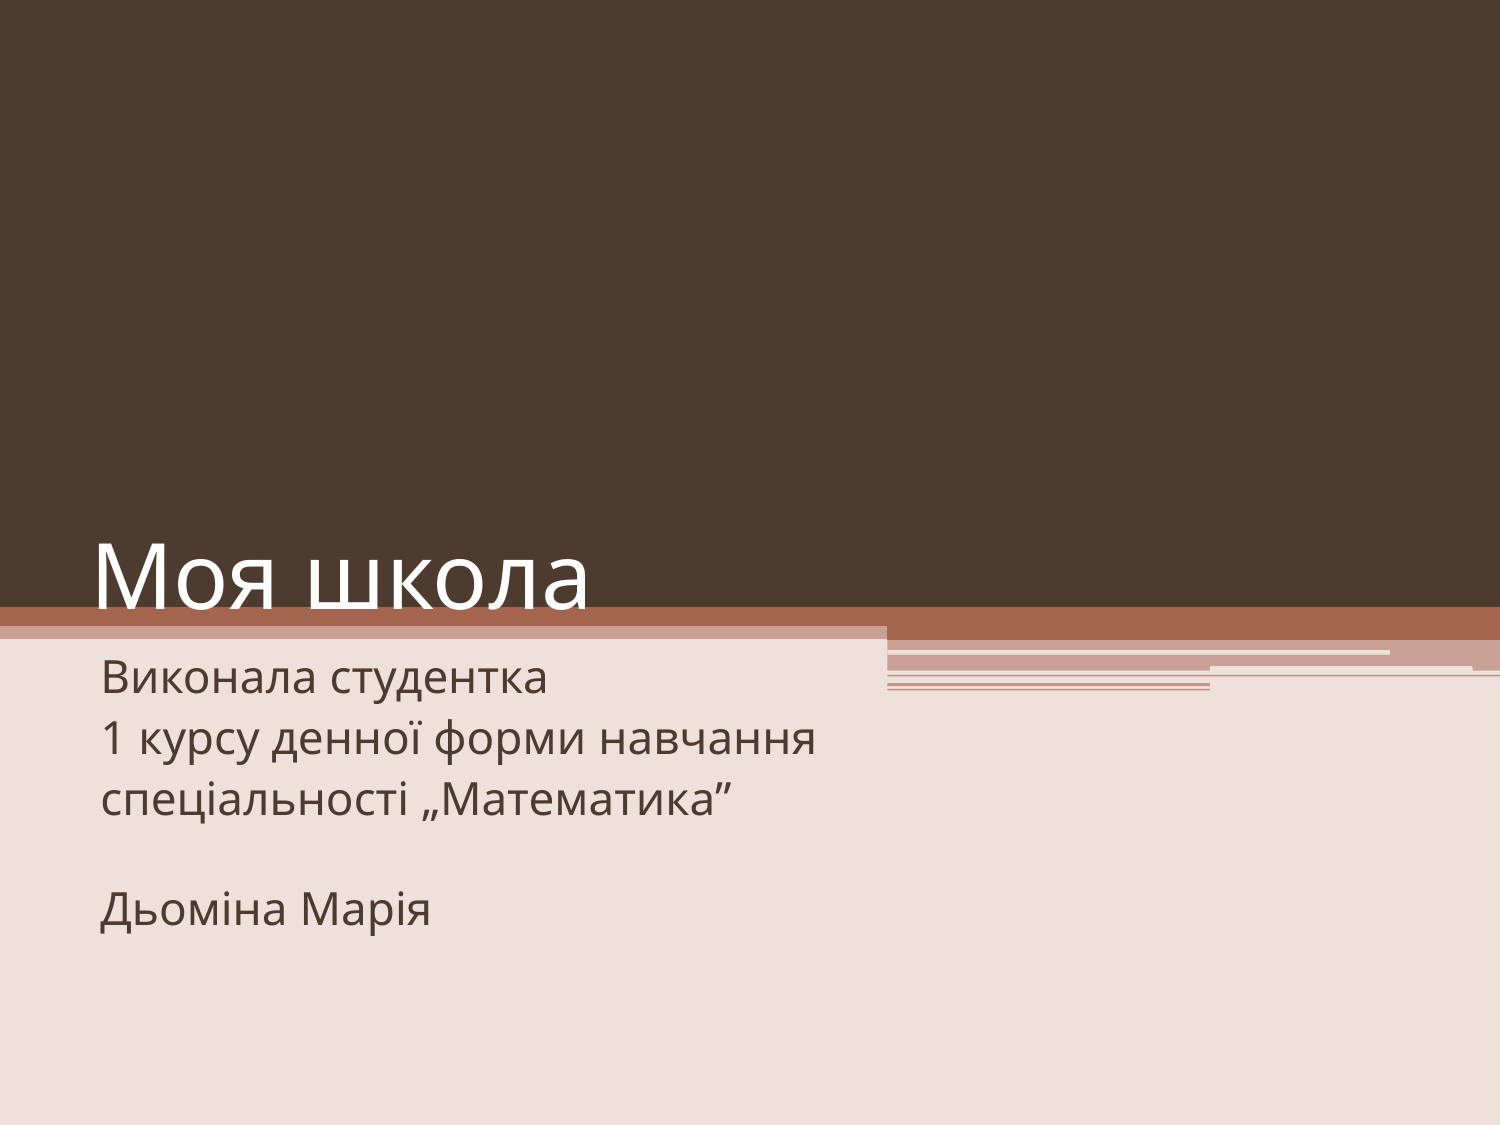

# Моя школа
Виконала студентка
1 курсу денної форми навчання
спеціальності „Математика” Дьоміна Марія